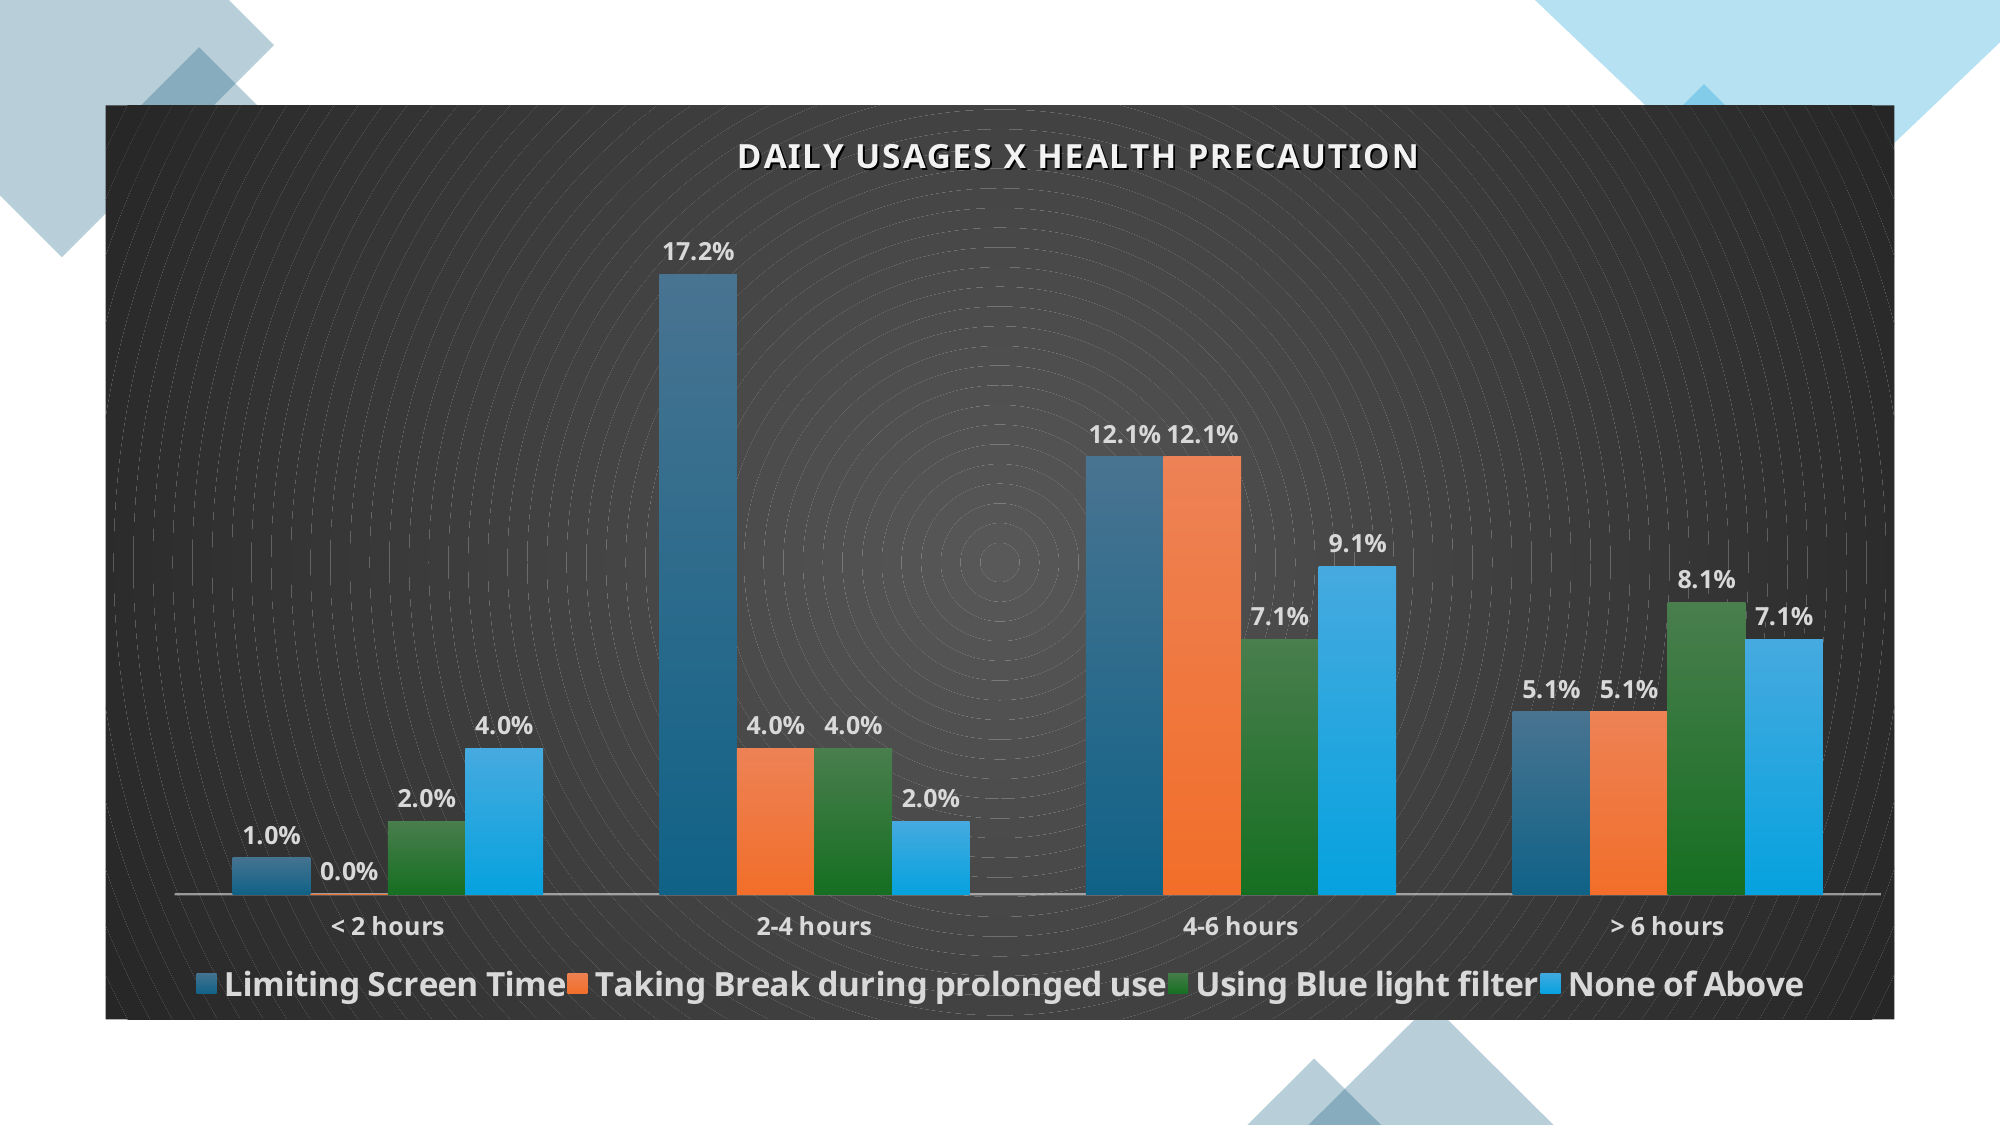

### Chart: DAILY USAGES X HEALTH PRECAUTION
| Category | Limiting Screen Time | Taking Break during prolonged use | Using Blue light filter | None of Above |
|---|---|---|---|---|
| < 2 hours | 0.0101010101010101 | 0.0 | 0.0202020202020202 | 0.0404040404040404 |
| 2-4 hours | 0.171717171717172 | 0.0404040404040404 | 0.0404040404040404 | 0.0202020202020202 |
| 4-6 hours | 0.121212121212121 | 0.121212121212121 | 0.0707070707070707 | 0.0909090909090909 |
| > 6 hours | 0.0505050505050505 | 0.0505050505050505 | 0.0808080808080808 | 0.0707070707070707 |